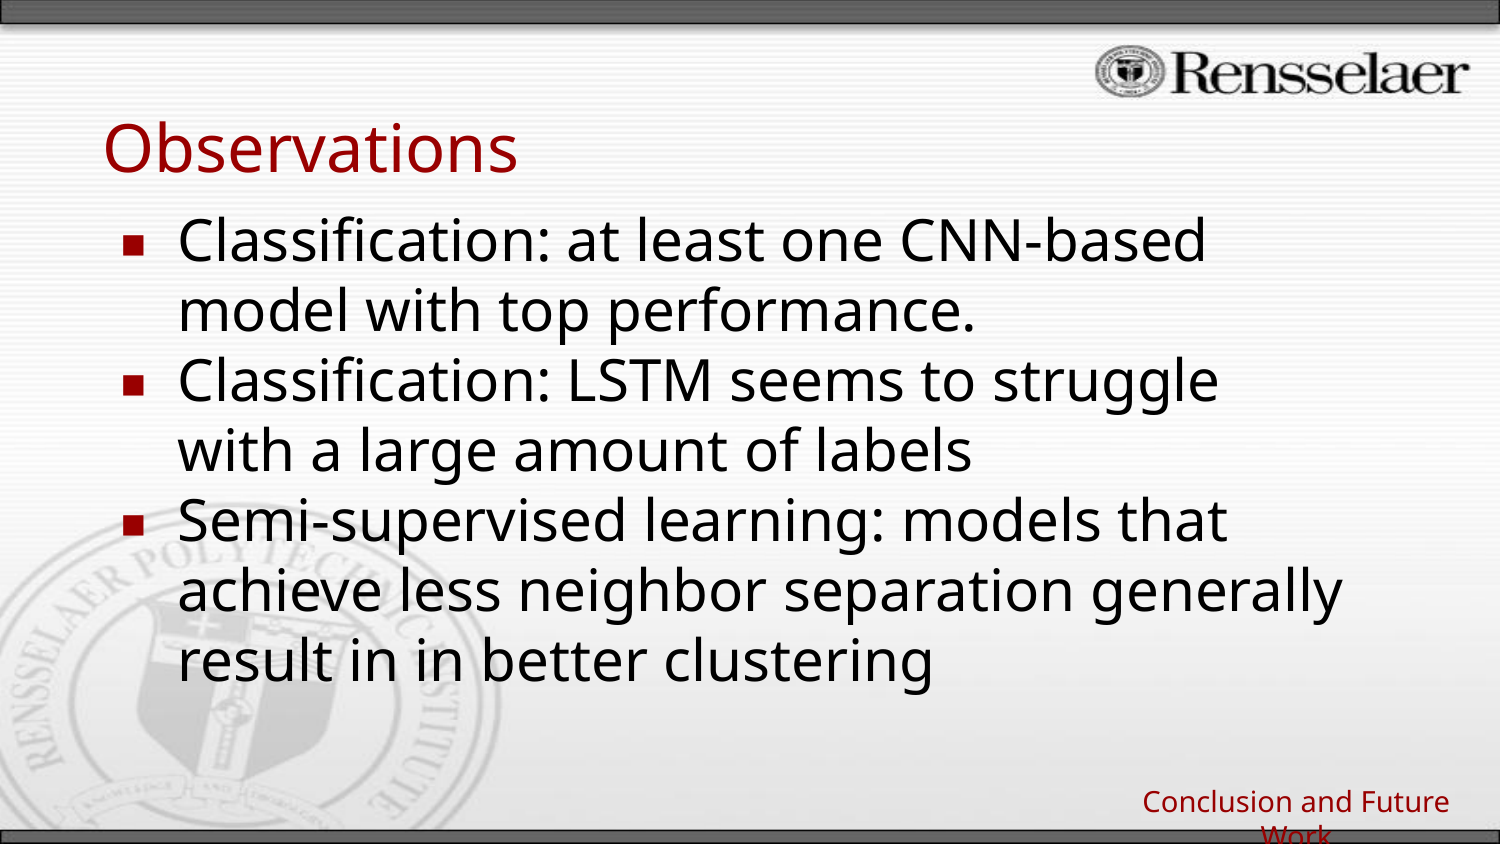

# Observations
Classification: at least one CNN-based model with top performance.
Classification: LSTM seems to struggle with a large amount of labels
Semi-supervised learning: models that achieve less neighbor separation generally result in in better clustering
Conclusion and Future Work